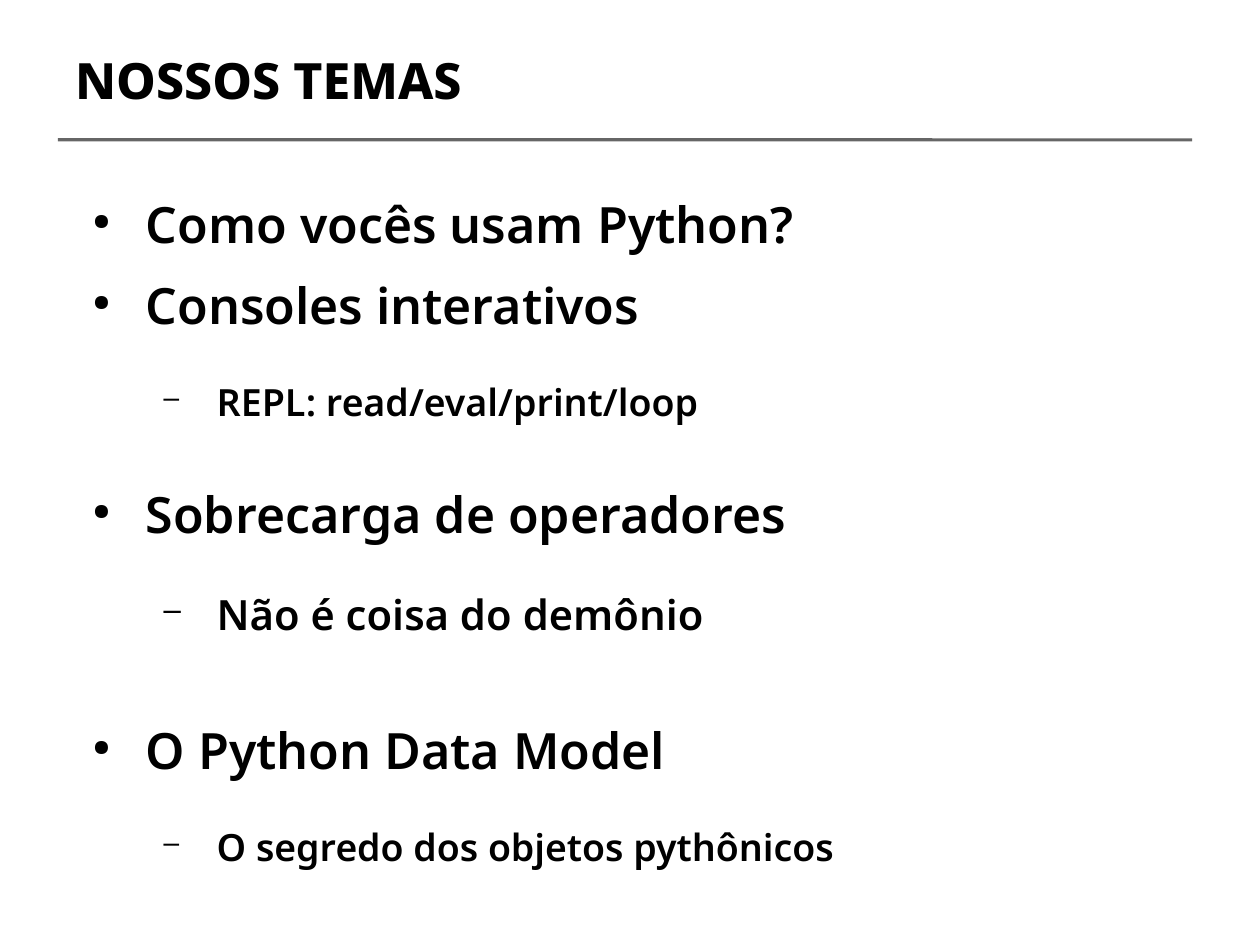

# NOSSOS TEMAS
Como vocês usam Python?
Consoles interativos
REPL: read/eval/print/loop
Sobrecarga de operadores
Não é coisa do demônio
O Python Data Model
O segredo dos objetos pythônicos